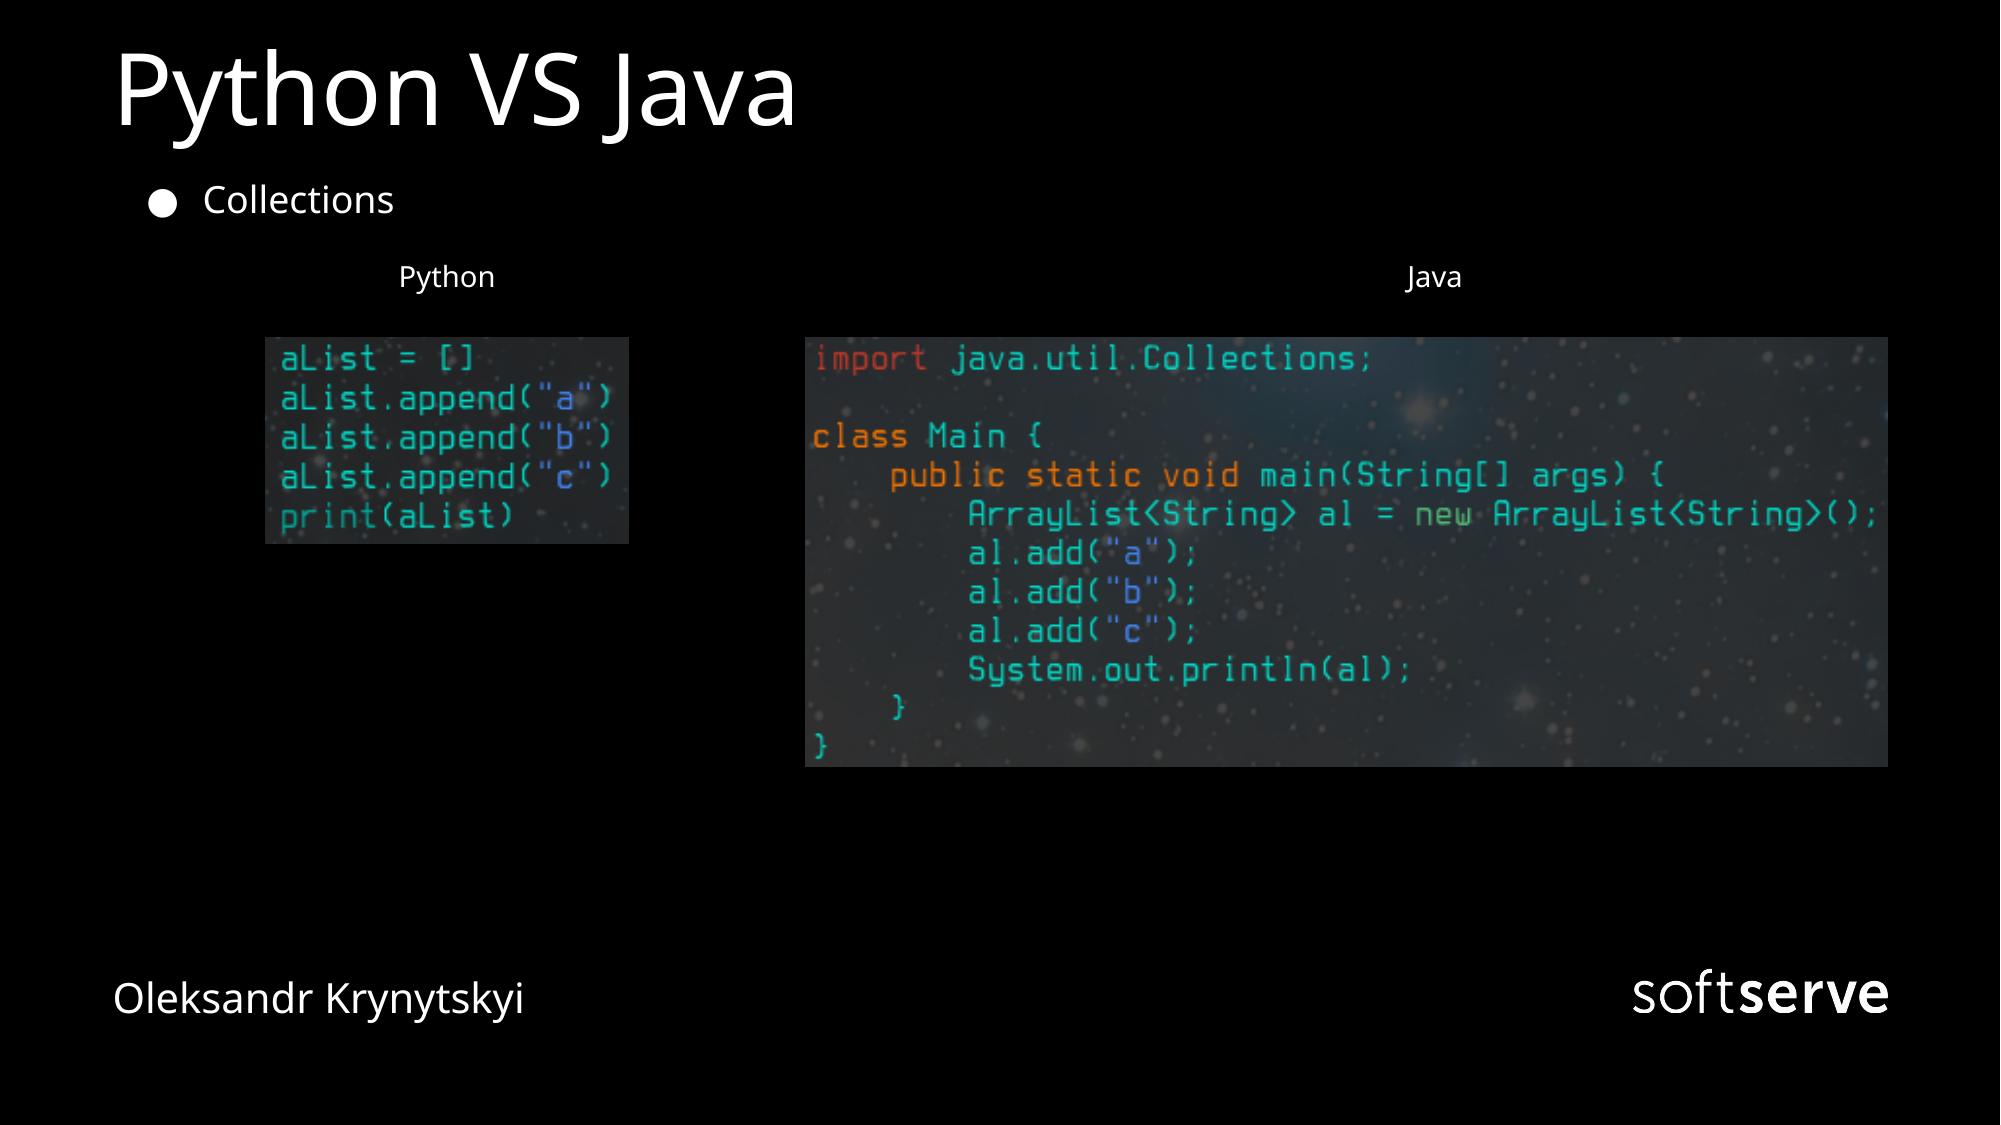

# Python VS Java
Collections
Python
Java
Oleksandr Krynytskyi